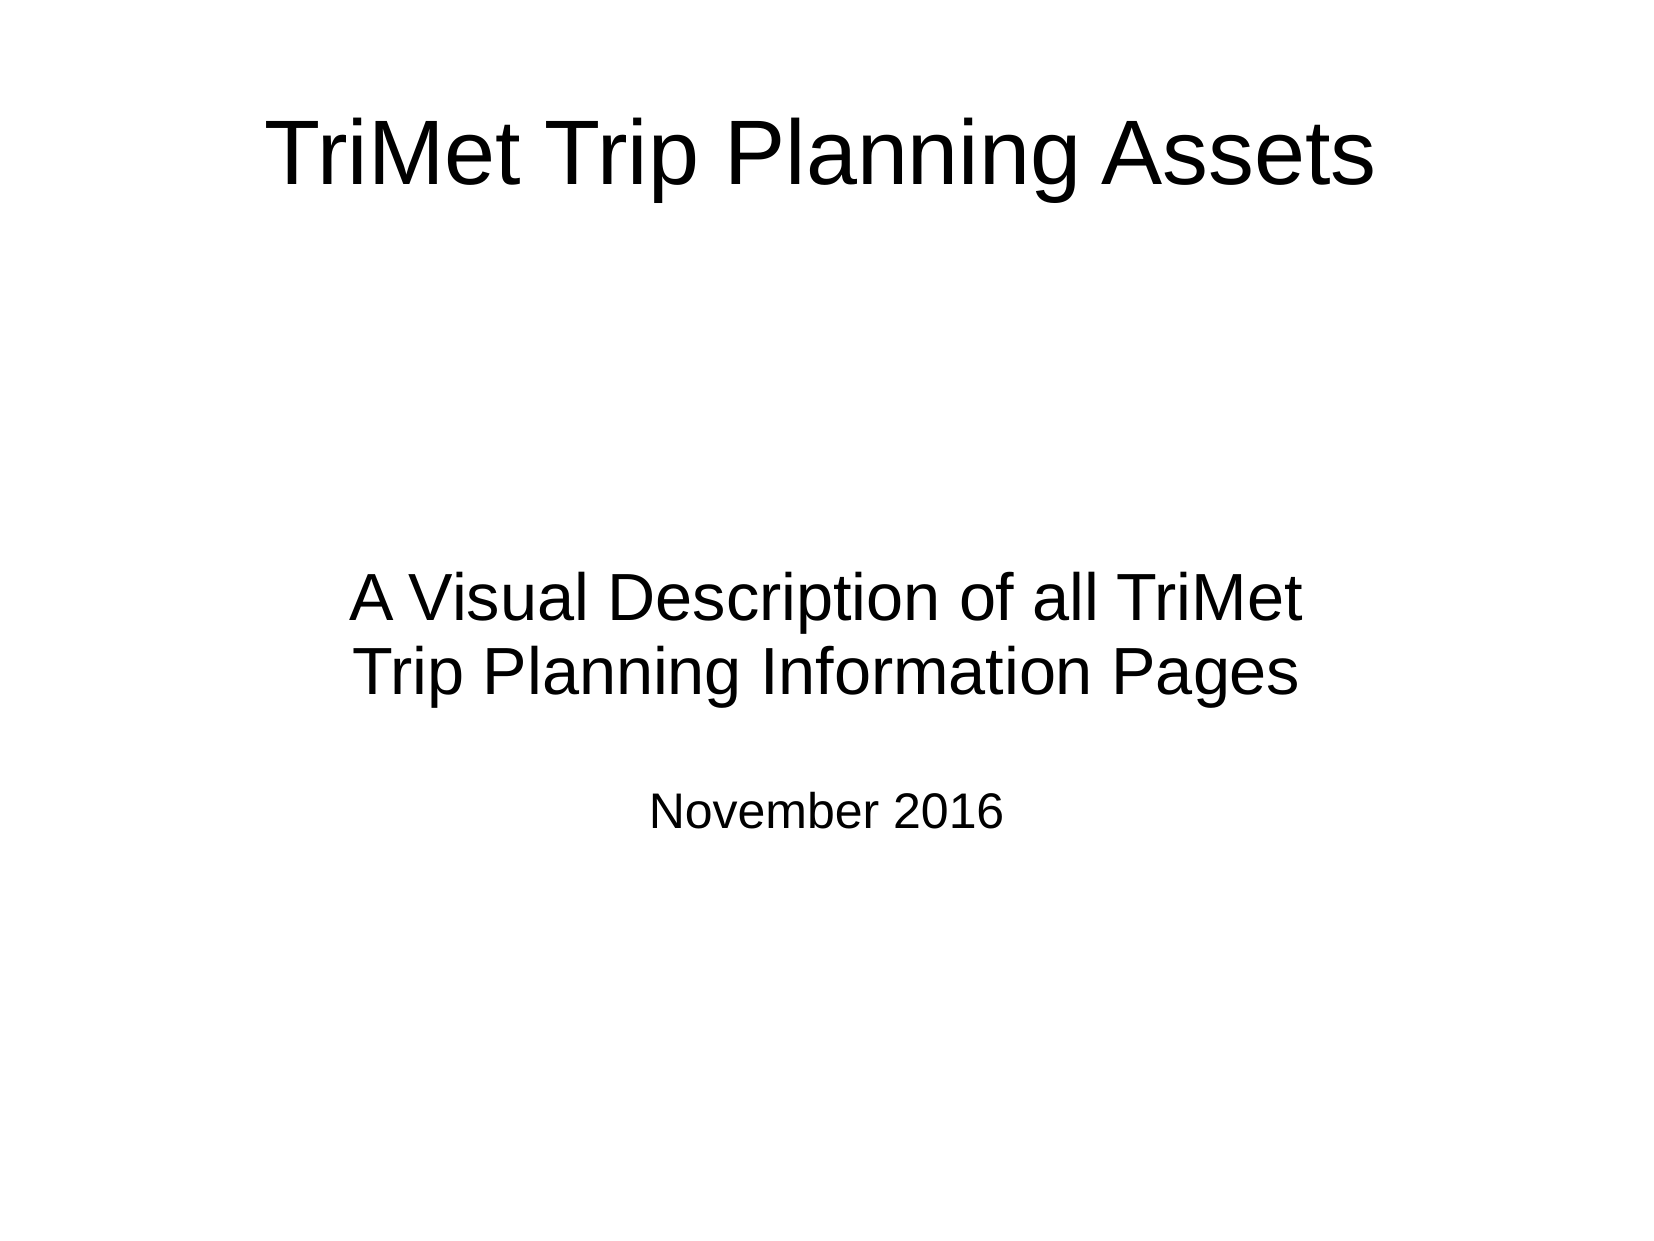

# TriMet Trip Planning Assets
A Visual Description of all TriMet
Trip Planning Information Pages
November 2016